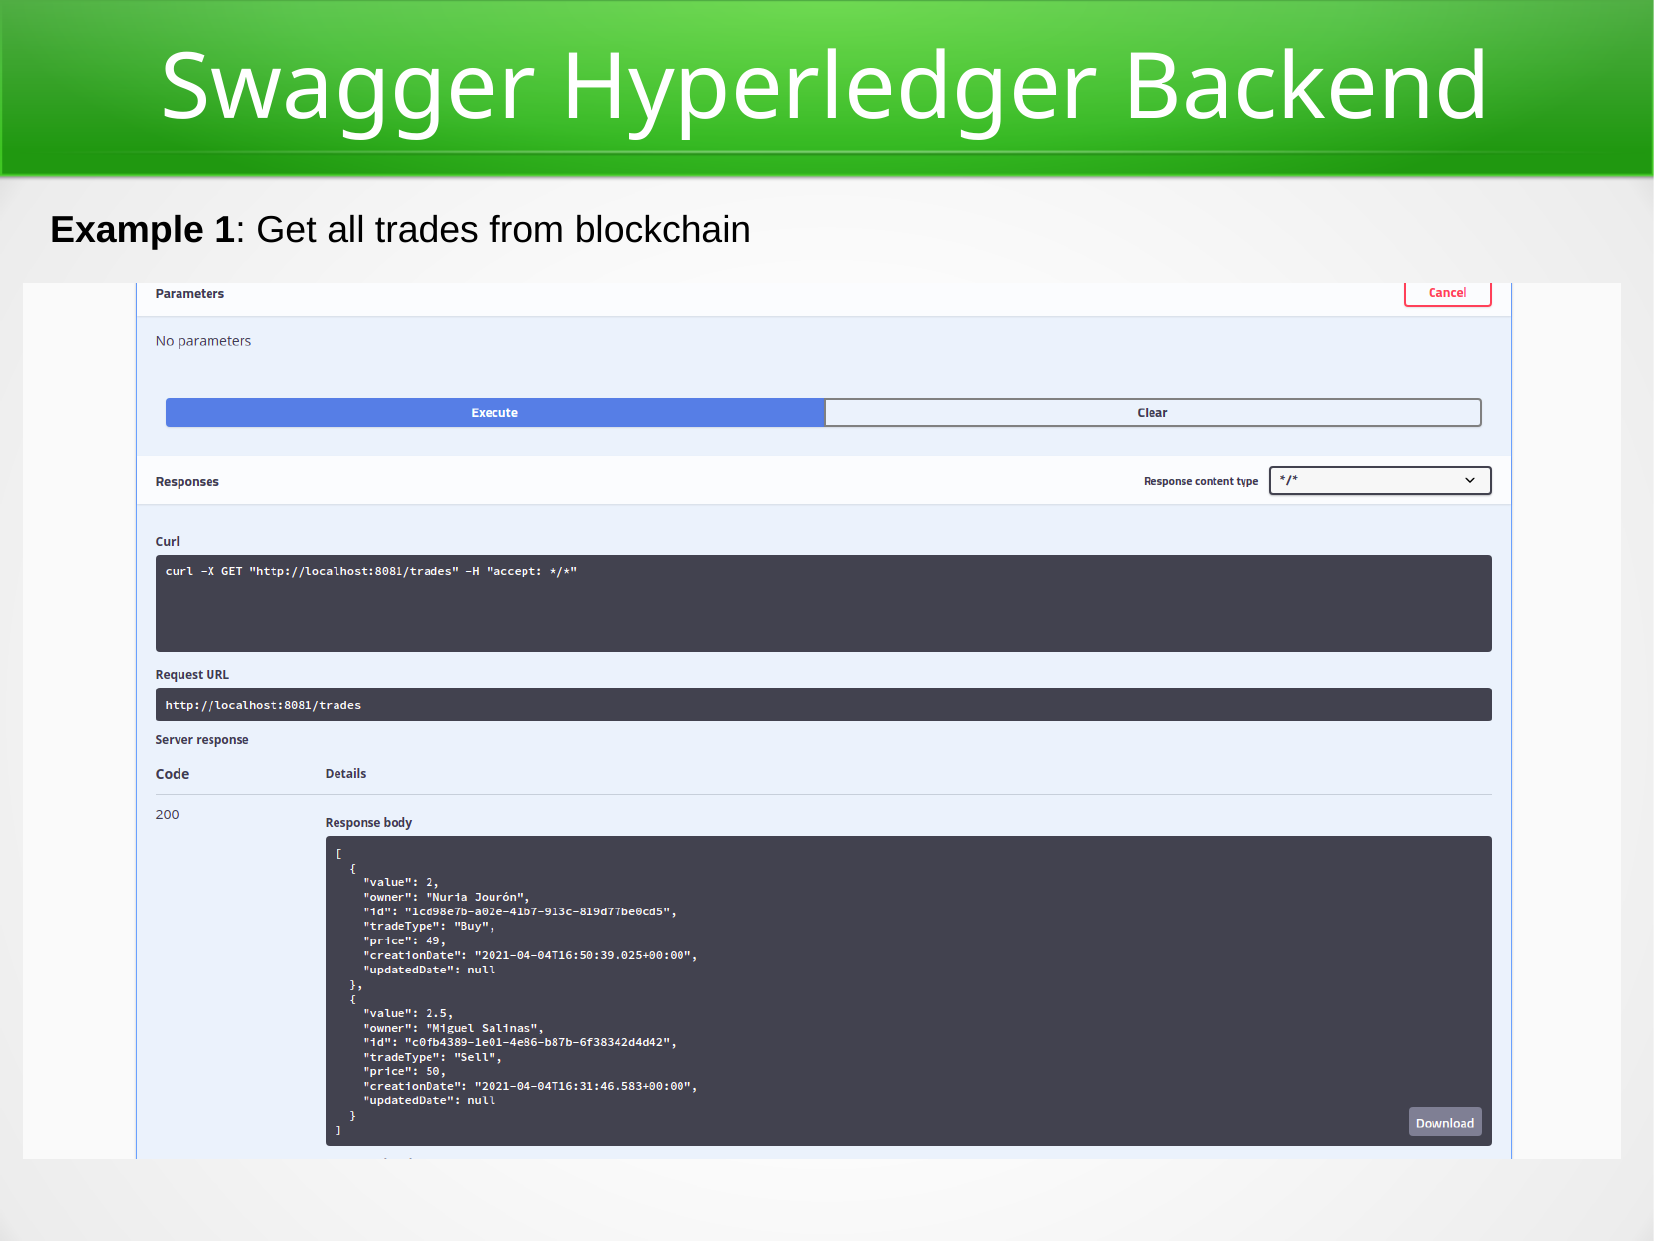

# Swagger Hyperledger Backend
Example 1: Get all trades from blockchain